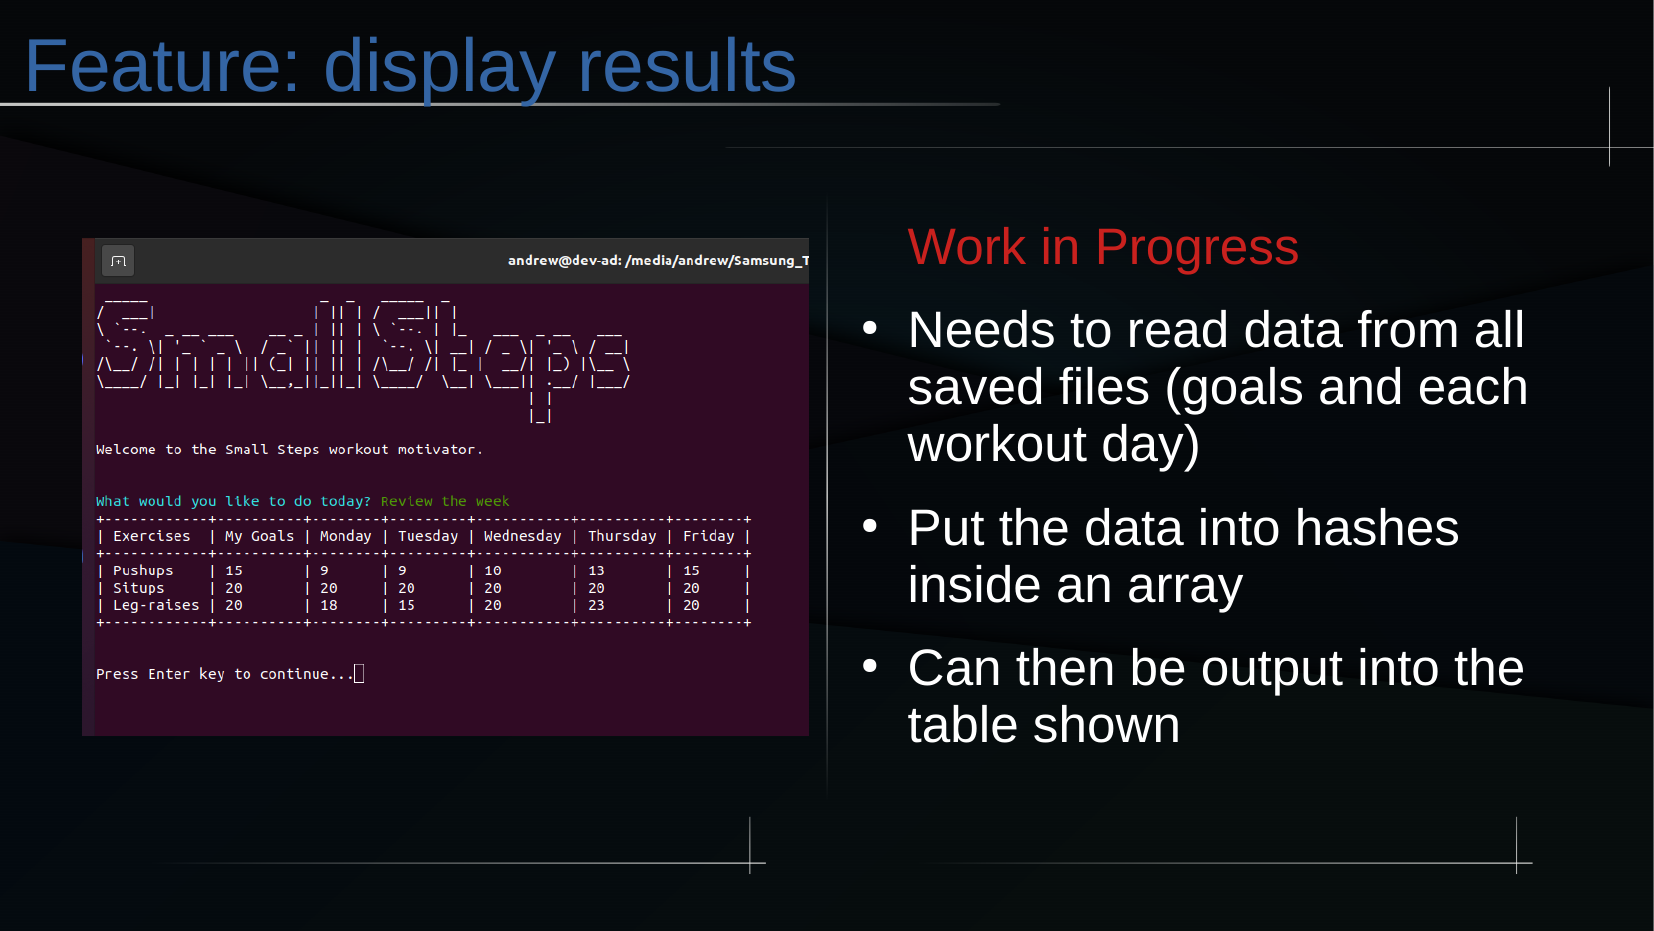

# Feature: display results
Work in Progress
Needs to read data from all saved files (goals and each workout day)
Put the data into hashes inside an array
Can then be output into the table shown